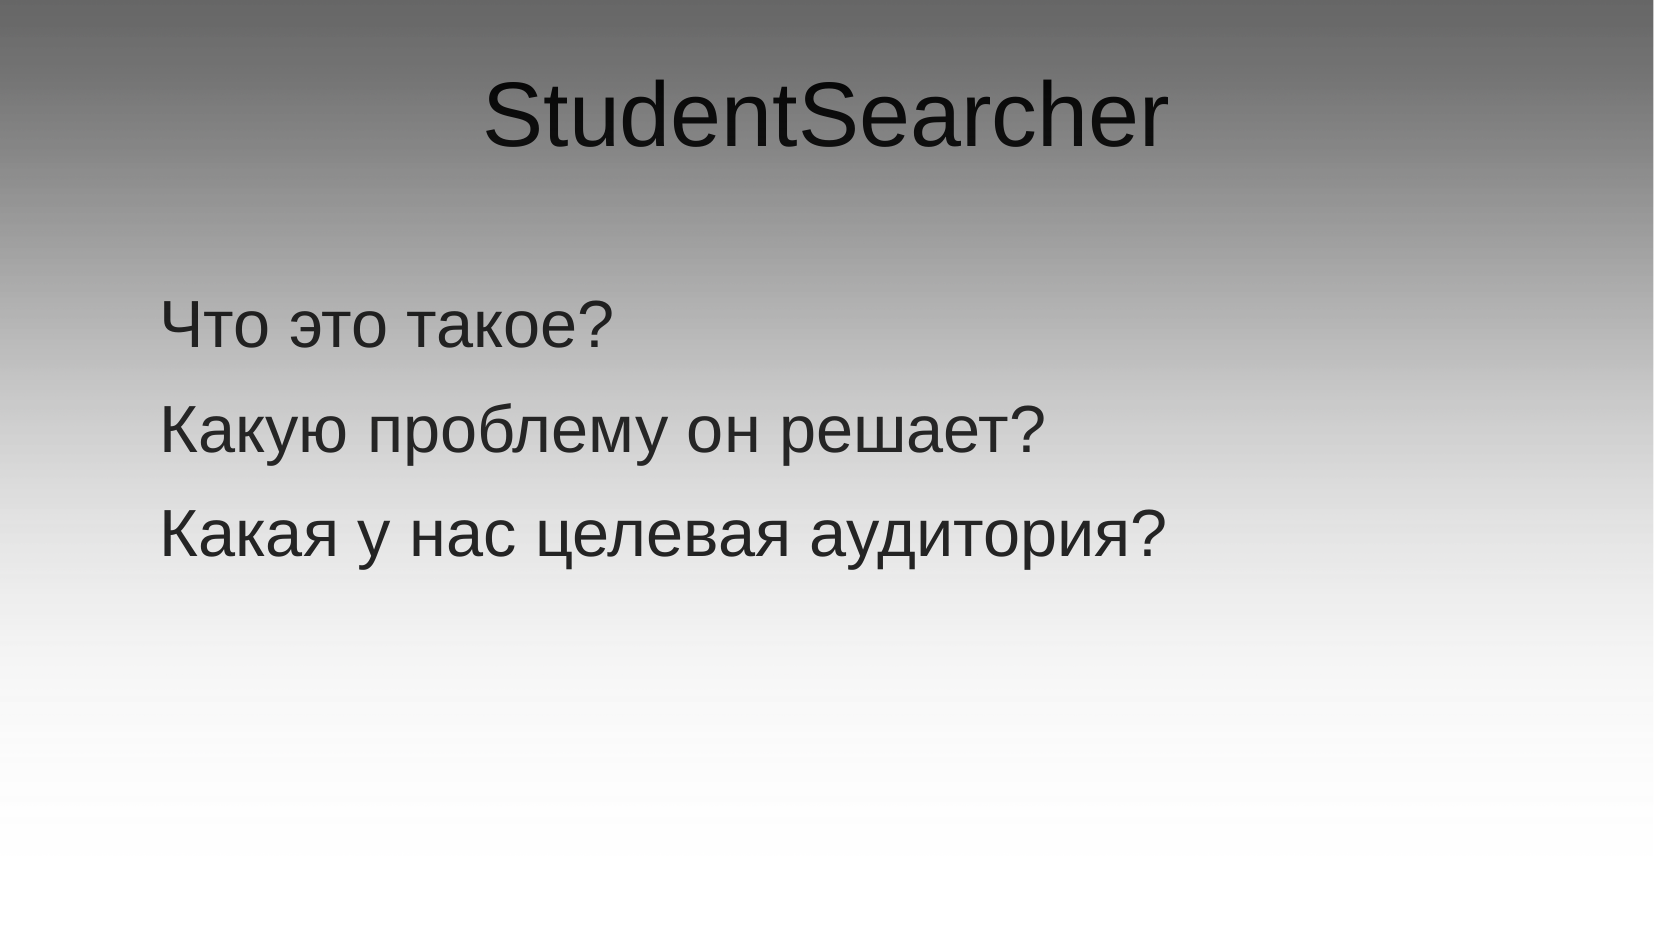

# StudentSearcher
Что это такое?
Какую проблему он решает?
Какая у нас целевая аудитория?